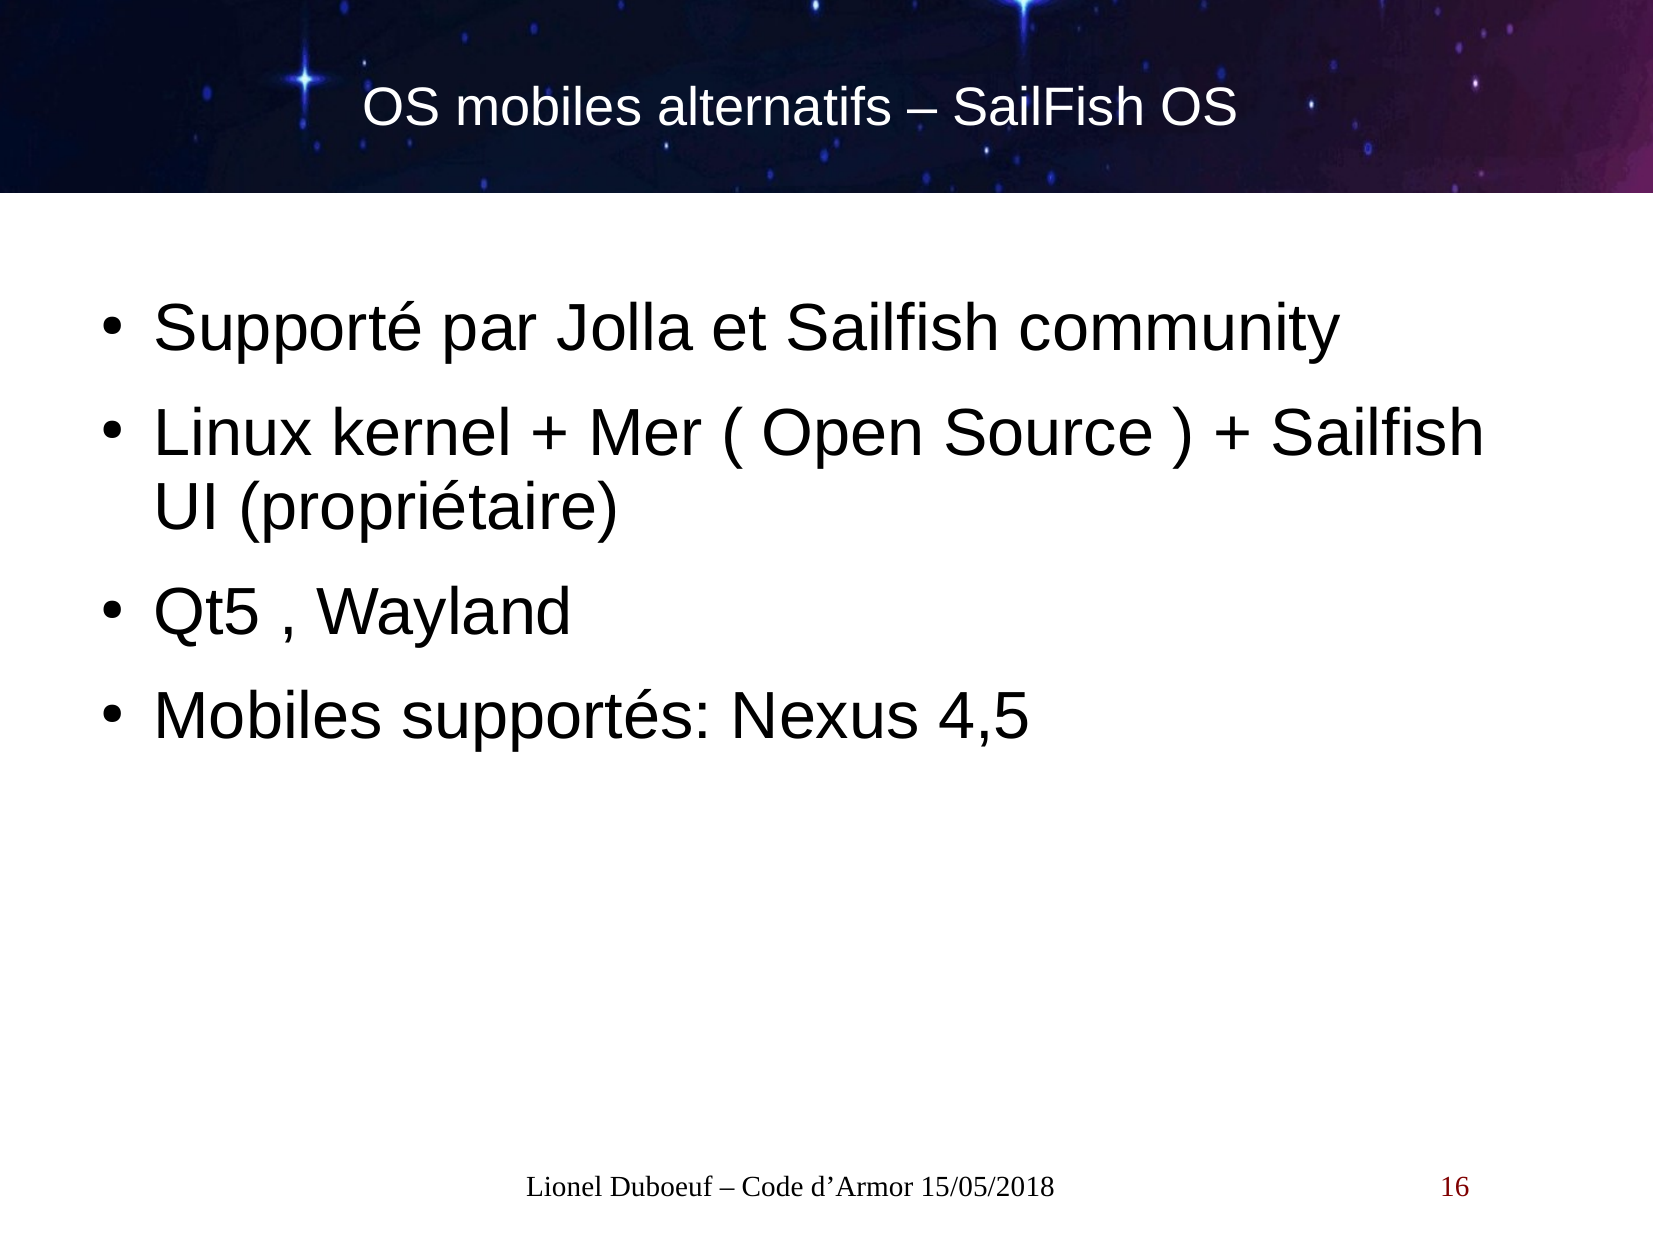

# OS mobiles alternatifs – SailFish OS
Supporté par Jolla et Sailfish community
Linux kernel + Mer ( Open Source ) + Sailfish UI (propriétaire)
Qt5 , Wayland
Mobiles supportés: Nexus 4,5
16